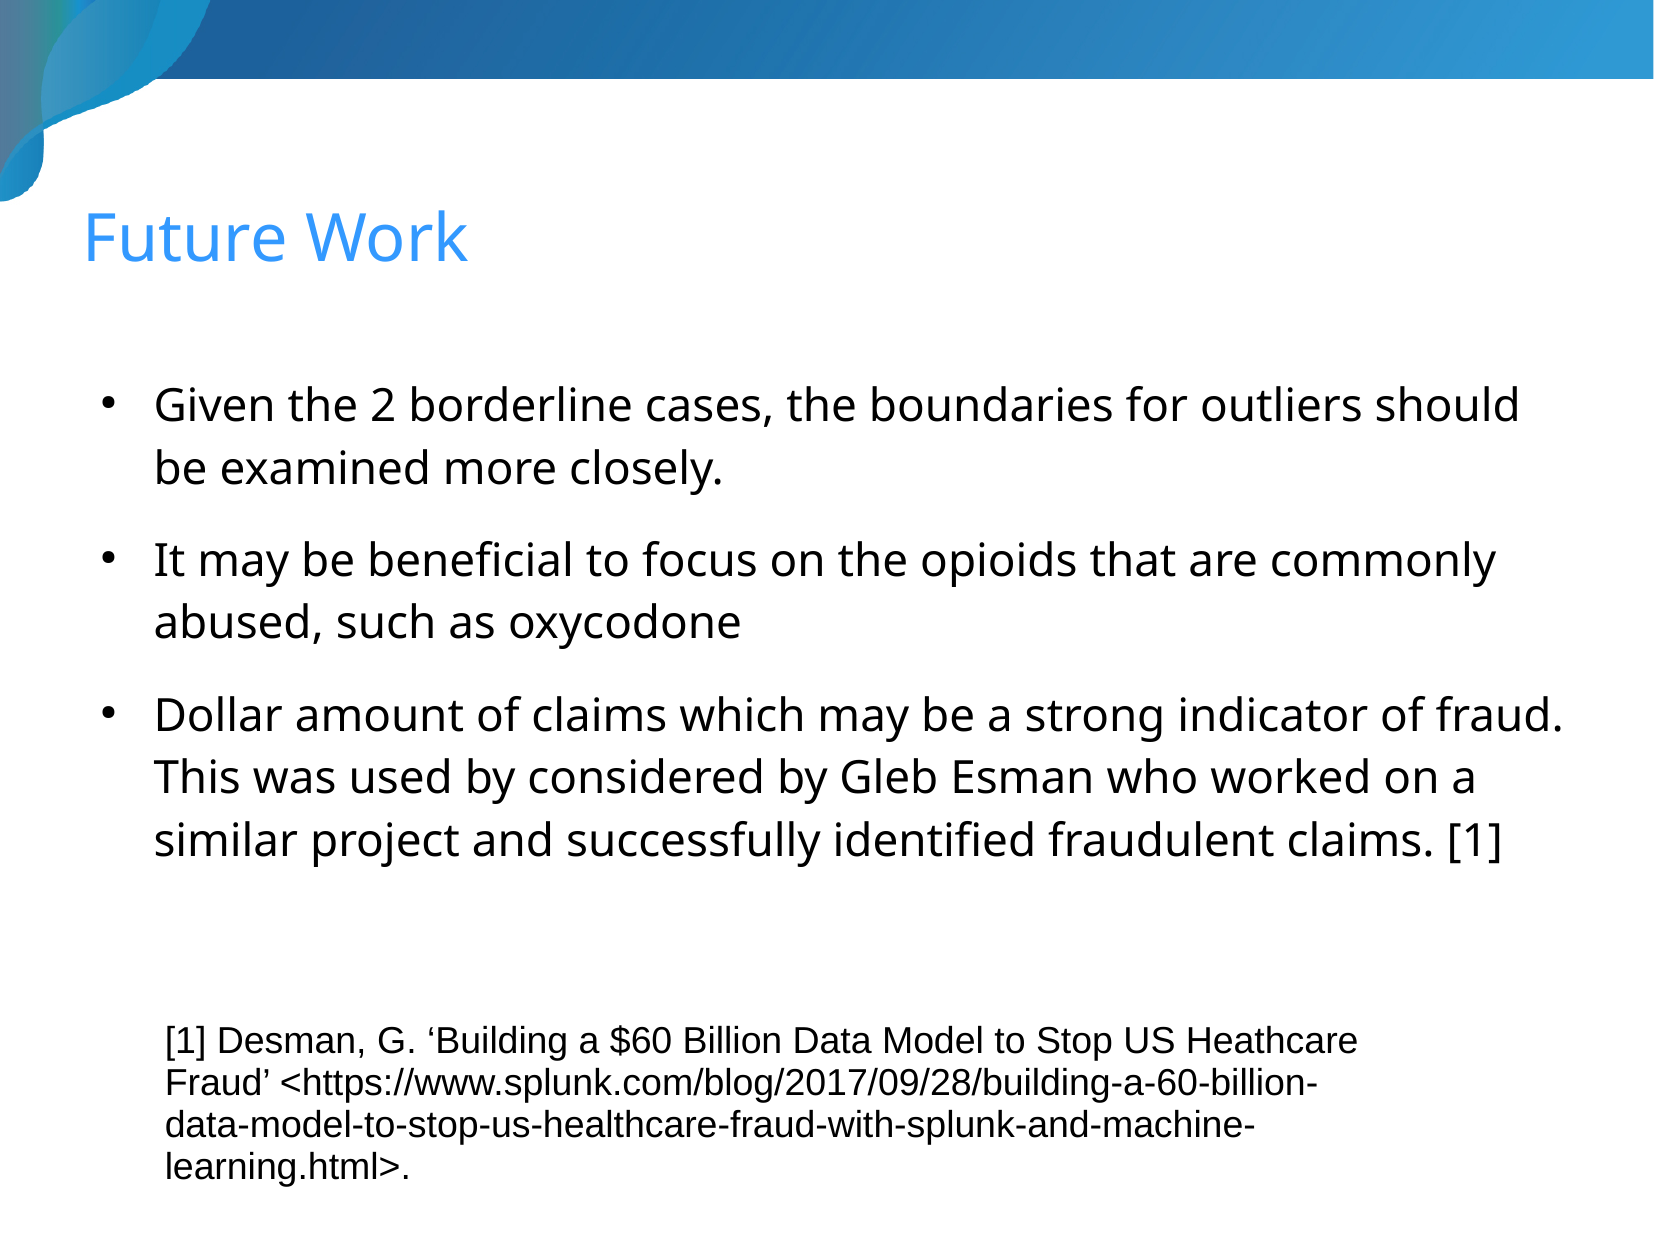

# Future Work
Given the 2 borderline cases, the boundaries for outliers should be examined more closely.
It may be beneficial to focus on the opioids that are commonly abused, such as oxycodone
Dollar amount of claims which may be a strong indicator of fraud. This was used by considered by Gleb Esman who worked on a similar project and successfully identified fraudulent claims. [1]
[1] Desman, G. ‘Building a $60 Billion Data Model to Stop US Heathcare Fraud’ <https://www.splunk.com/blog/2017/09/28/building-a-60-billion-
data-model-to-stop-us-healthcare-fraud-with-splunk-and-machine-
learning.html>.